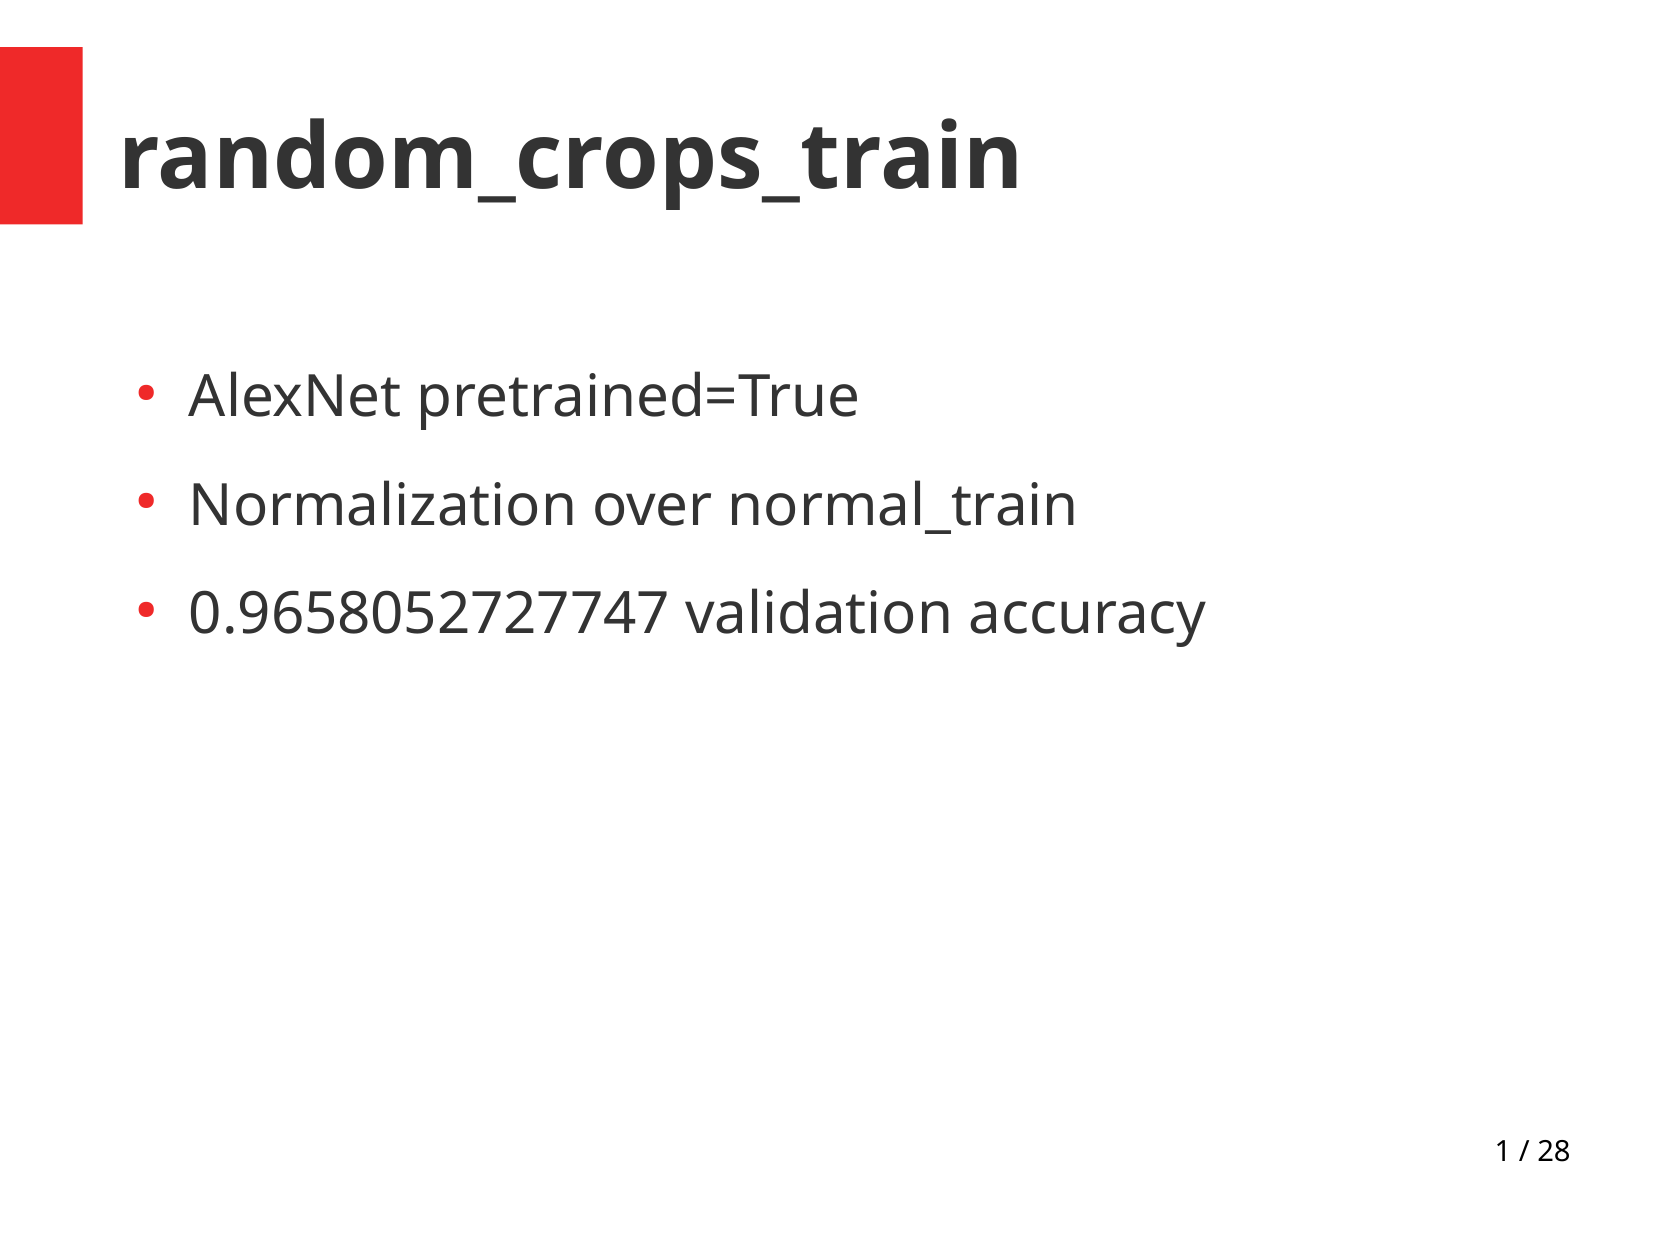

# random_crops_train
AlexNet pretrained=True
Normalization over normal_train
0.9658052727747 validation accuracy
1